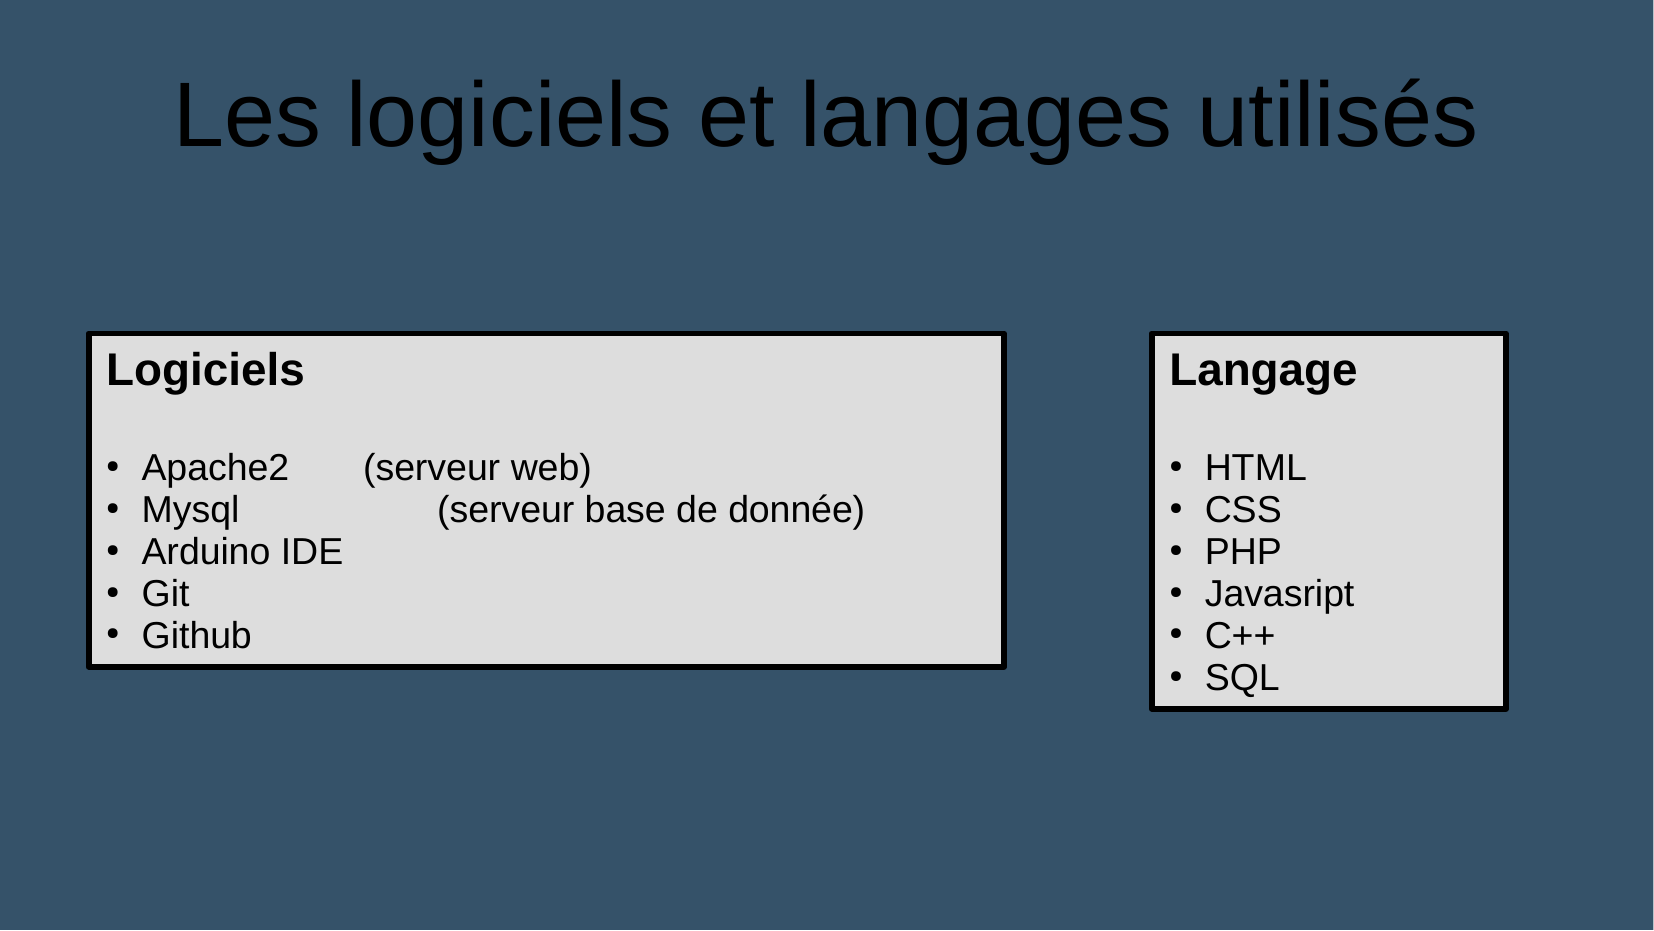

# Les logiciels et langages utilisés
Logiciels
Apache2		(serveur web)
Mysql			(serveur base de donnée)
Arduino IDE
Git
Github
Langage
HTML
CSS
PHP
Javasript
C++
SQL